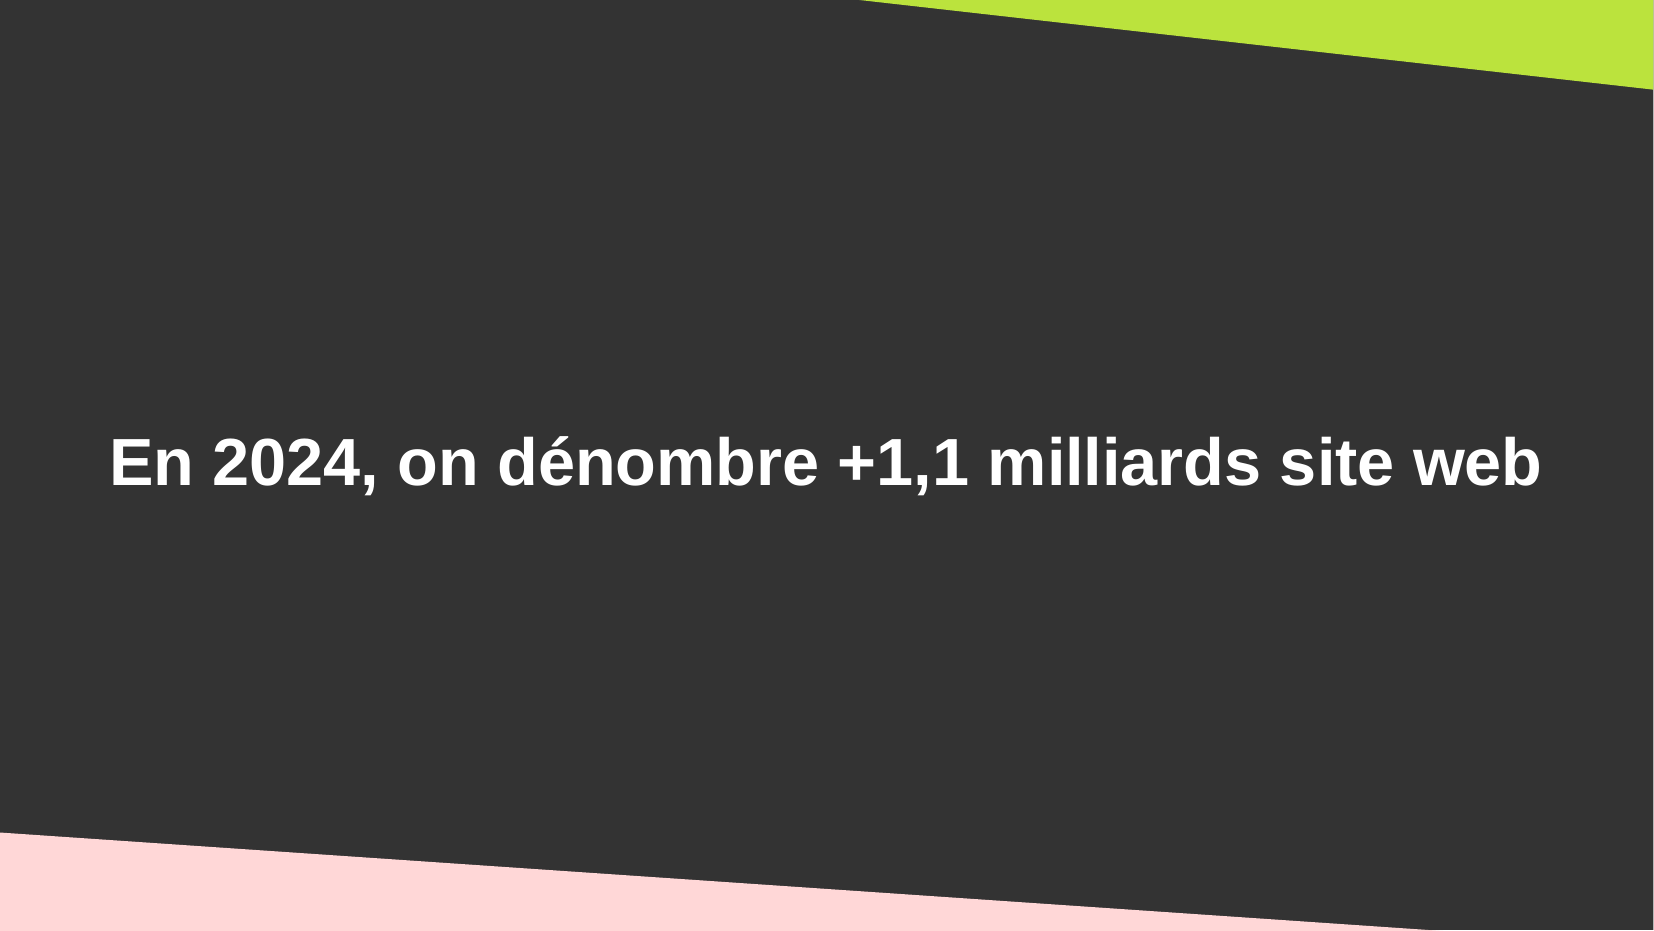

# En 2024, on dénombre +1,1 milliards site web